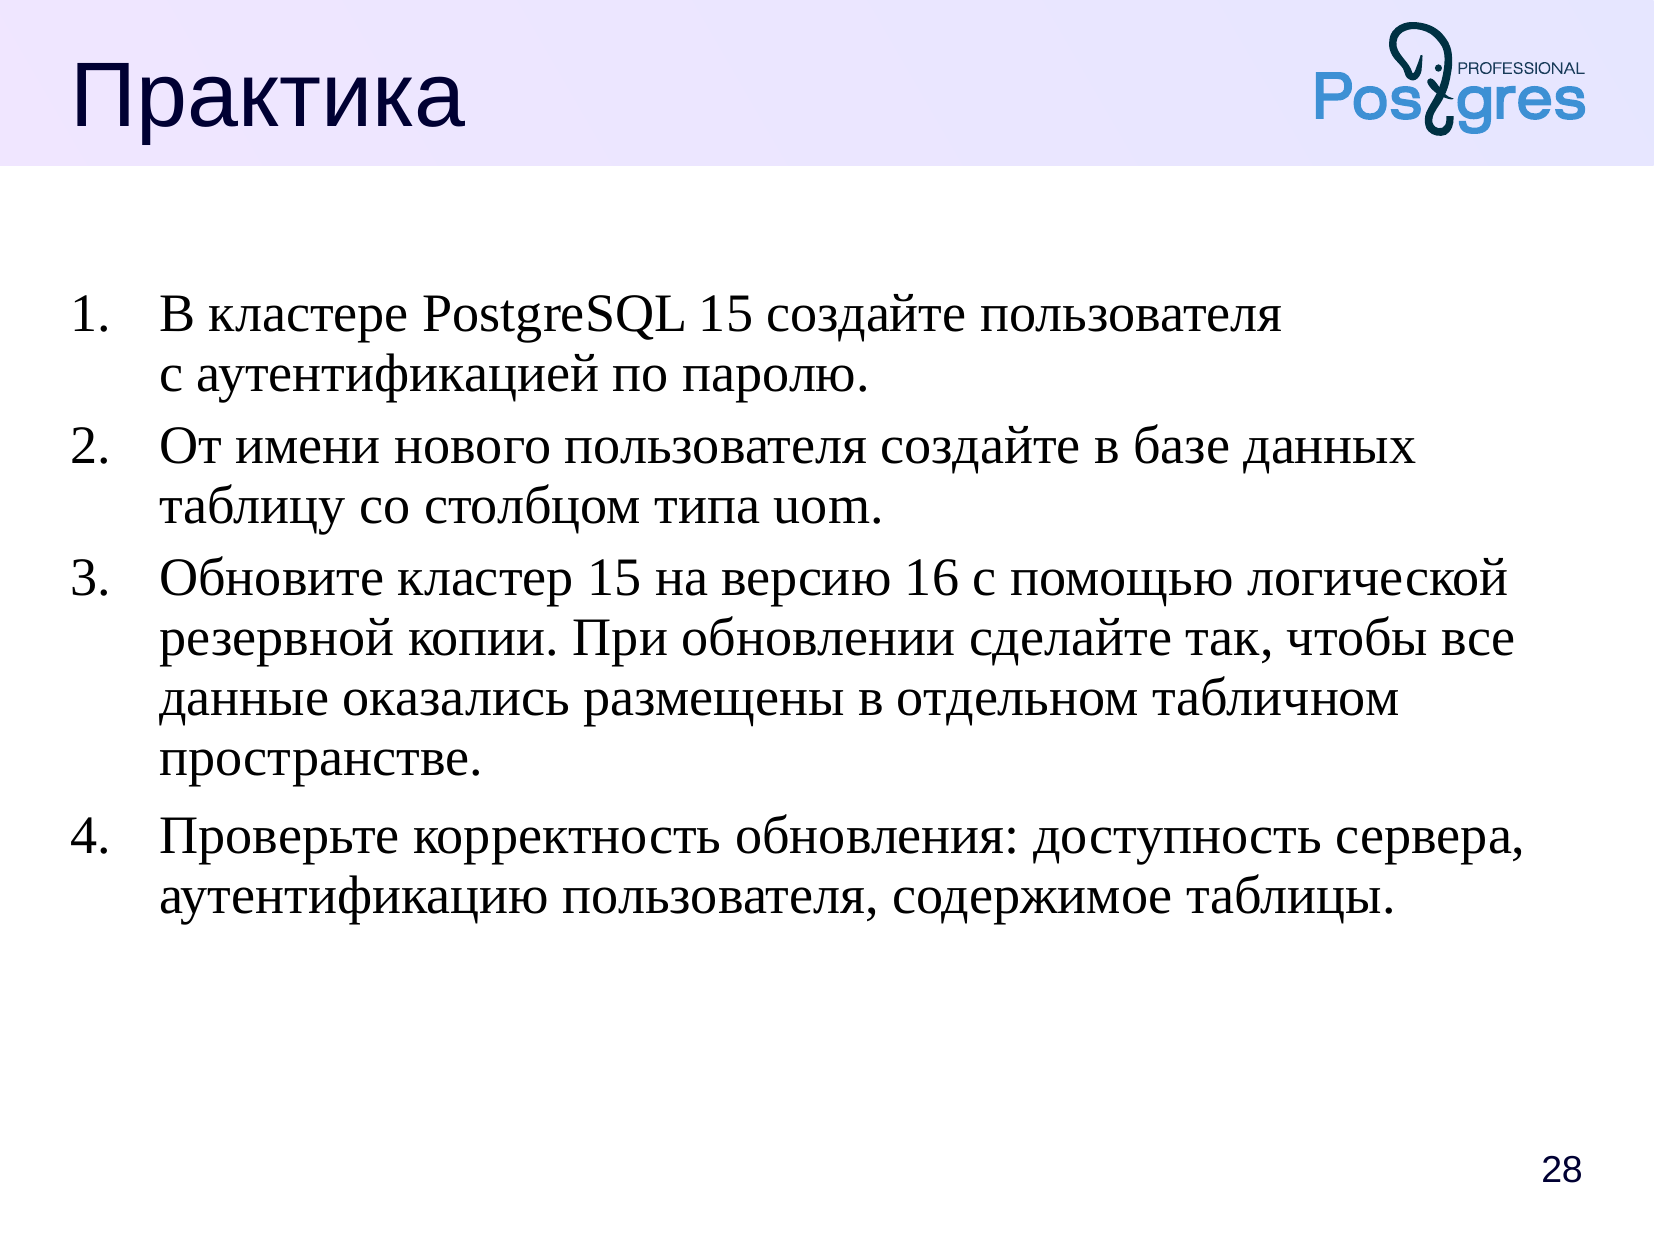

# Практика
В кластере PostgreSQL 15 создайте пользователя
с аутентификацией по паролю.
От имени нового пользователя создайте в базе данных таблицу со столбцом типа uom.
Обновите кластер 15 на версию 16 с помощью логической резервной копии. При обновлении сделайте так, чтобы все данные оказались размещены в отдельном табличном пространстве.
Проверьте корректность обновления: доступность сервера, аутентификацию пользователя, содержимое таблицы.